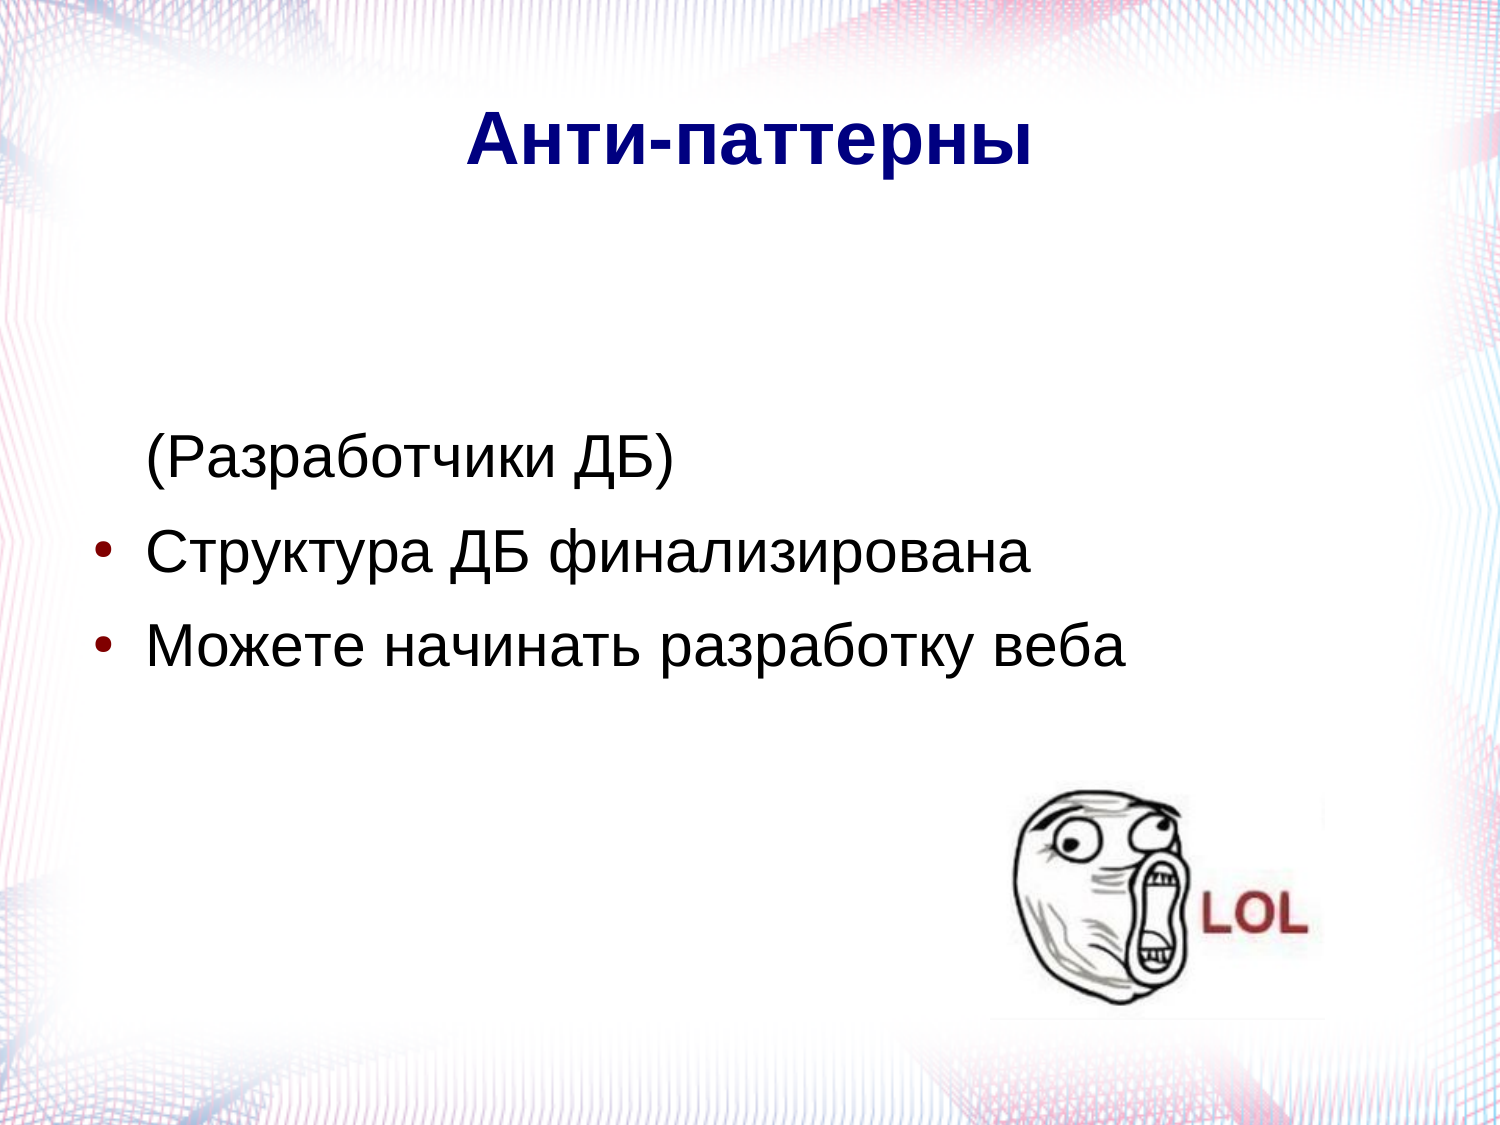

Анти-паттерны
# (Разработчики ДБ)
Структура ДБ финализирована
Можете начинать разработку веба